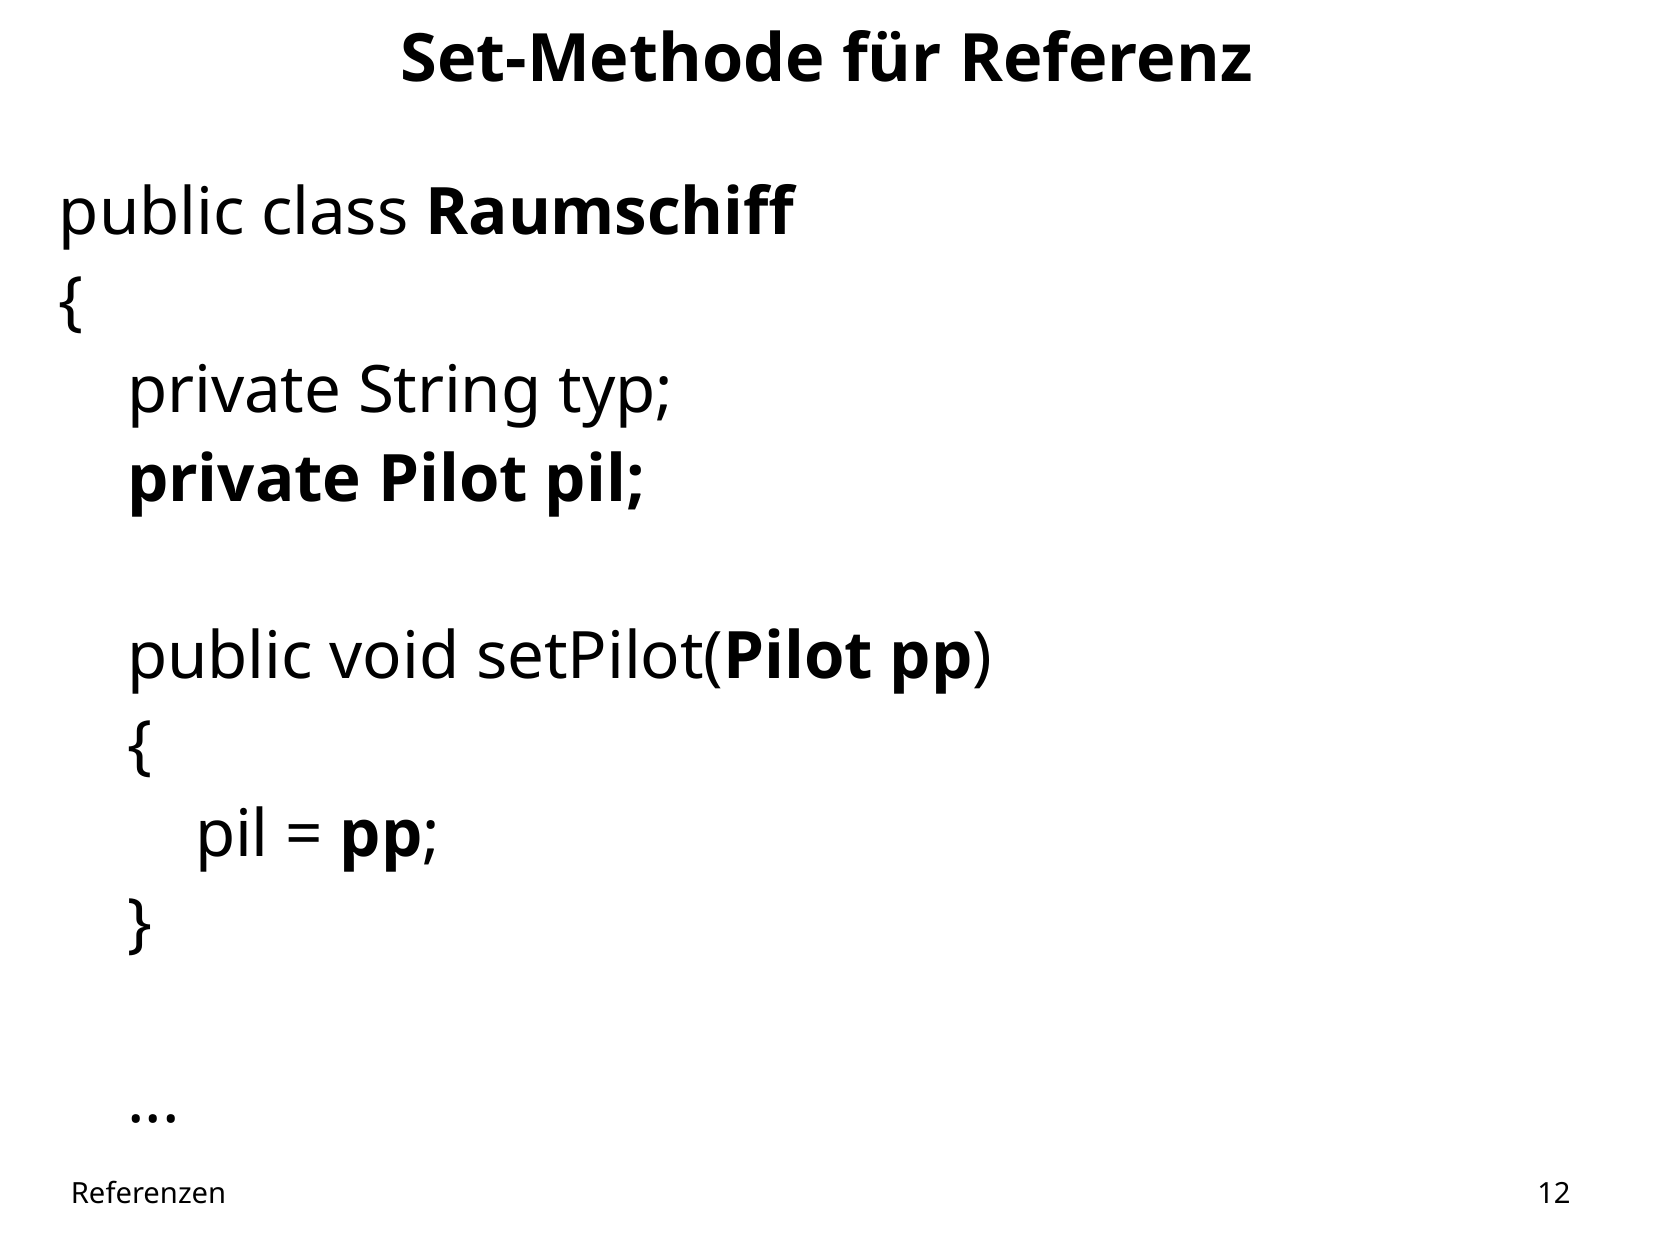

# Set-Methode für Referenz
public class Raumschiff
{
 private String typ;
 private Pilot pil;
 public void setPilot(Pilot pp)
 {
 pil = pp;
 }
 ...
Referenzen
12